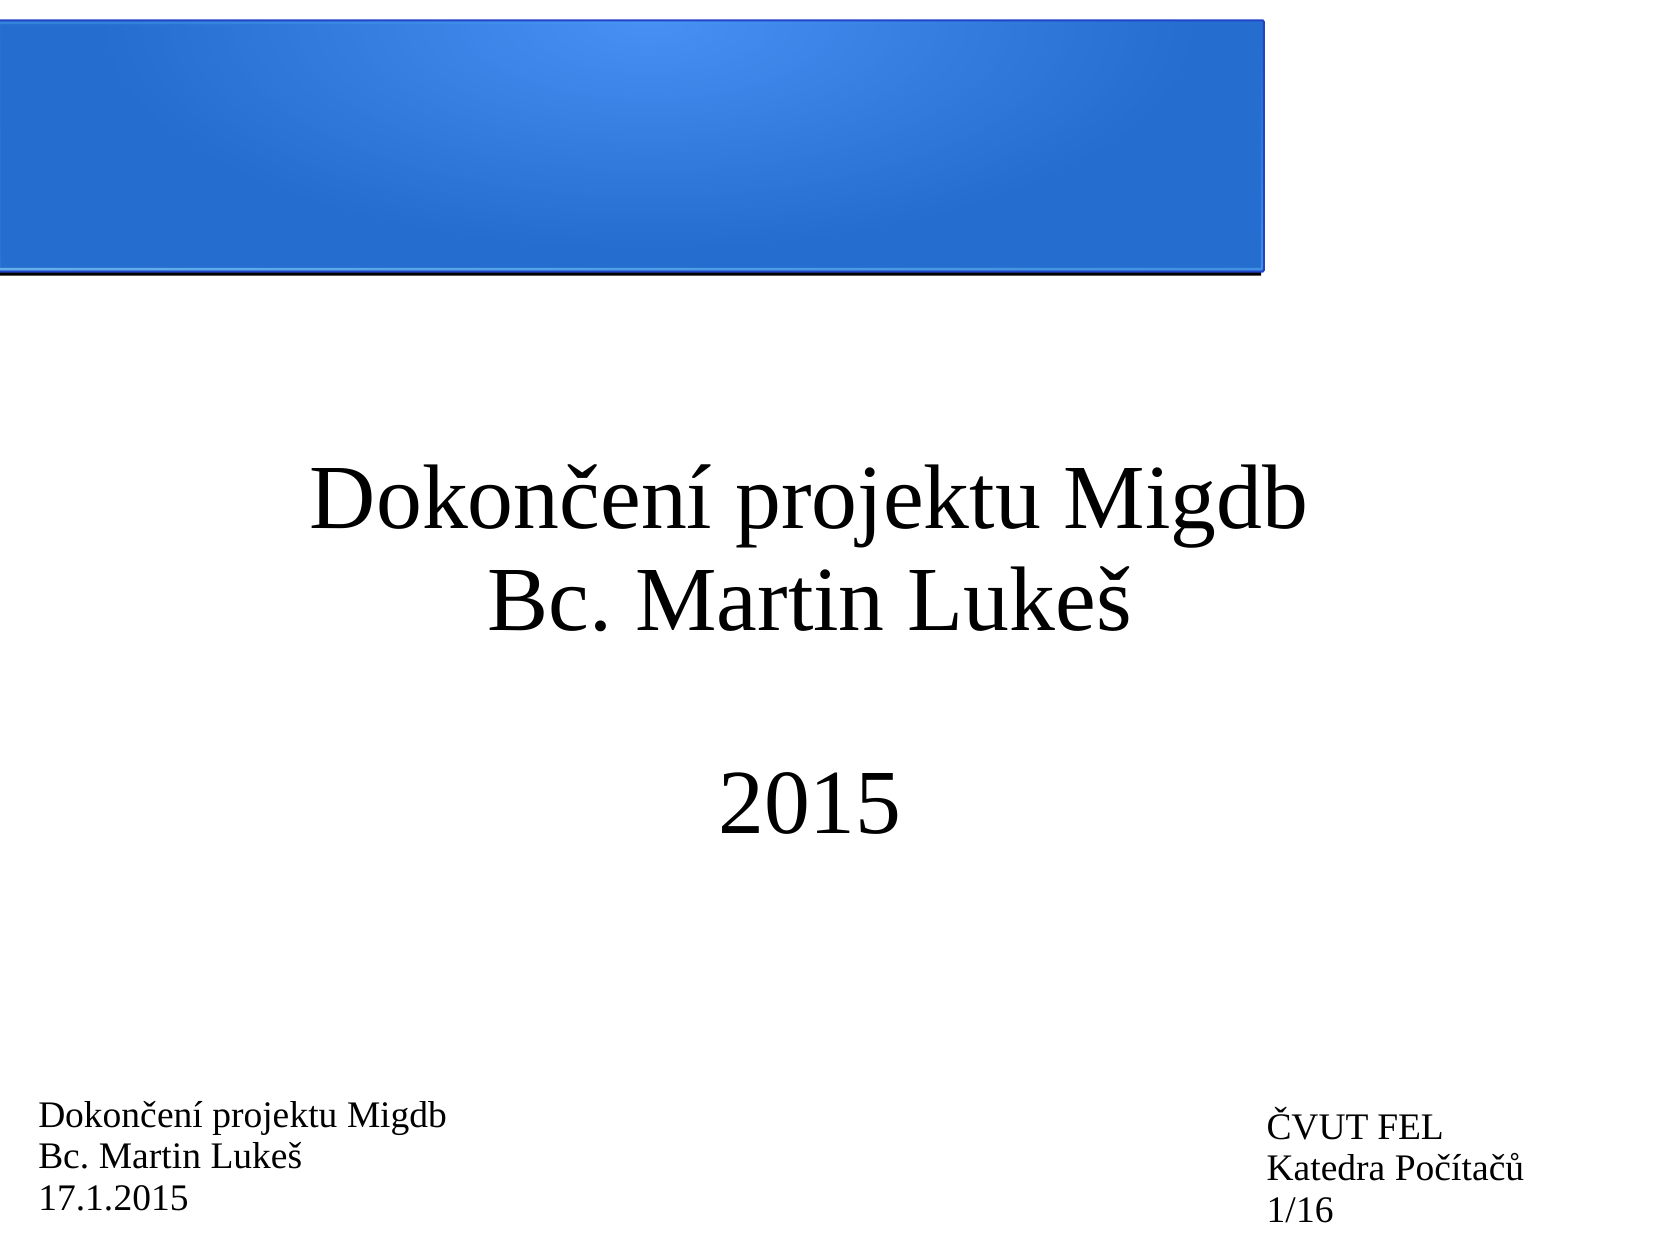

# Dokončení projektu Migdb
Bc. Martin Lukeš
2015
Dokončení projektu Migdb
Bc. Martin Lukeš
17.1.2015
ČVUT FEL
Katedra Počítačů
ČVUT FEL
Katedra počítačů
ČVUT FEL
Katedra počítačů
ČVUT FEL
Katedra počítačů